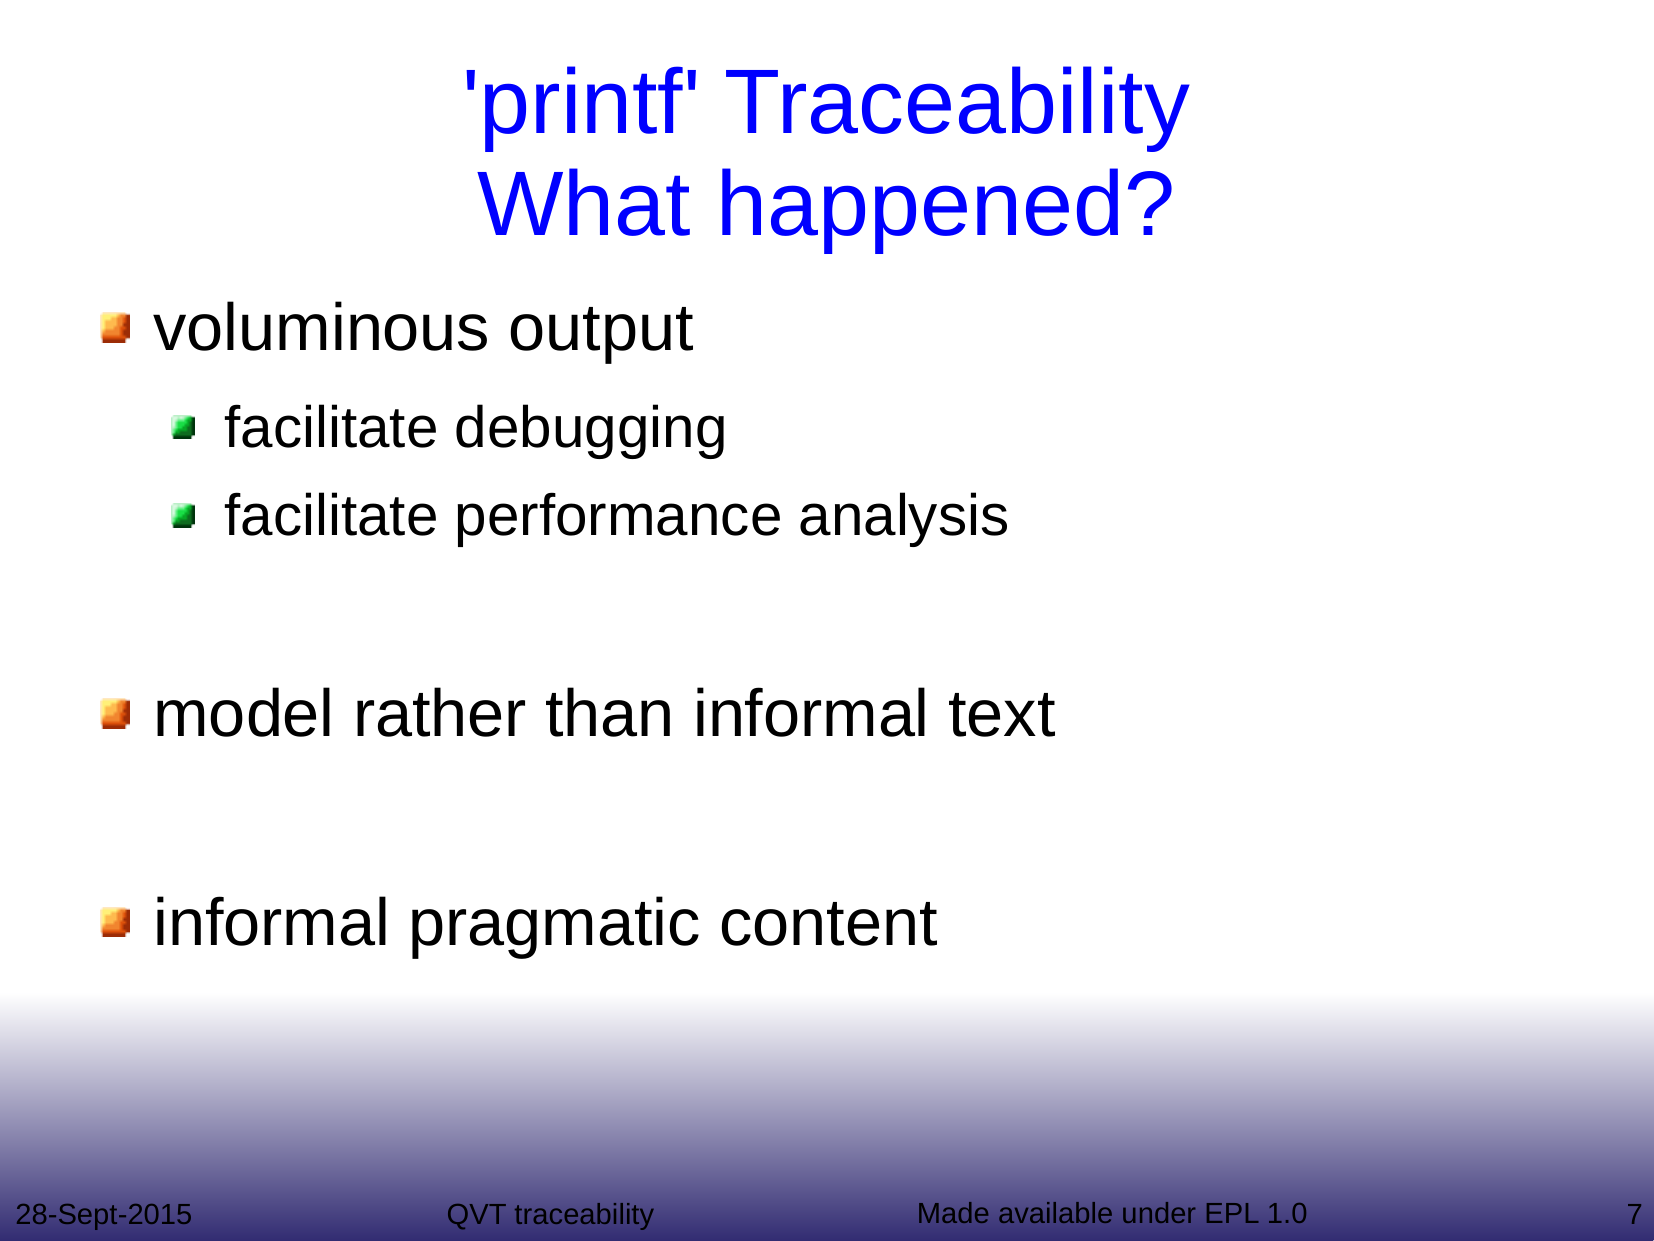

# 'printf' Traceability What happened?
voluminous output
facilitate debugging
facilitate performance analysis
model rather than informal text
informal pragmatic content
28-Sept-2015
QVT traceability
7